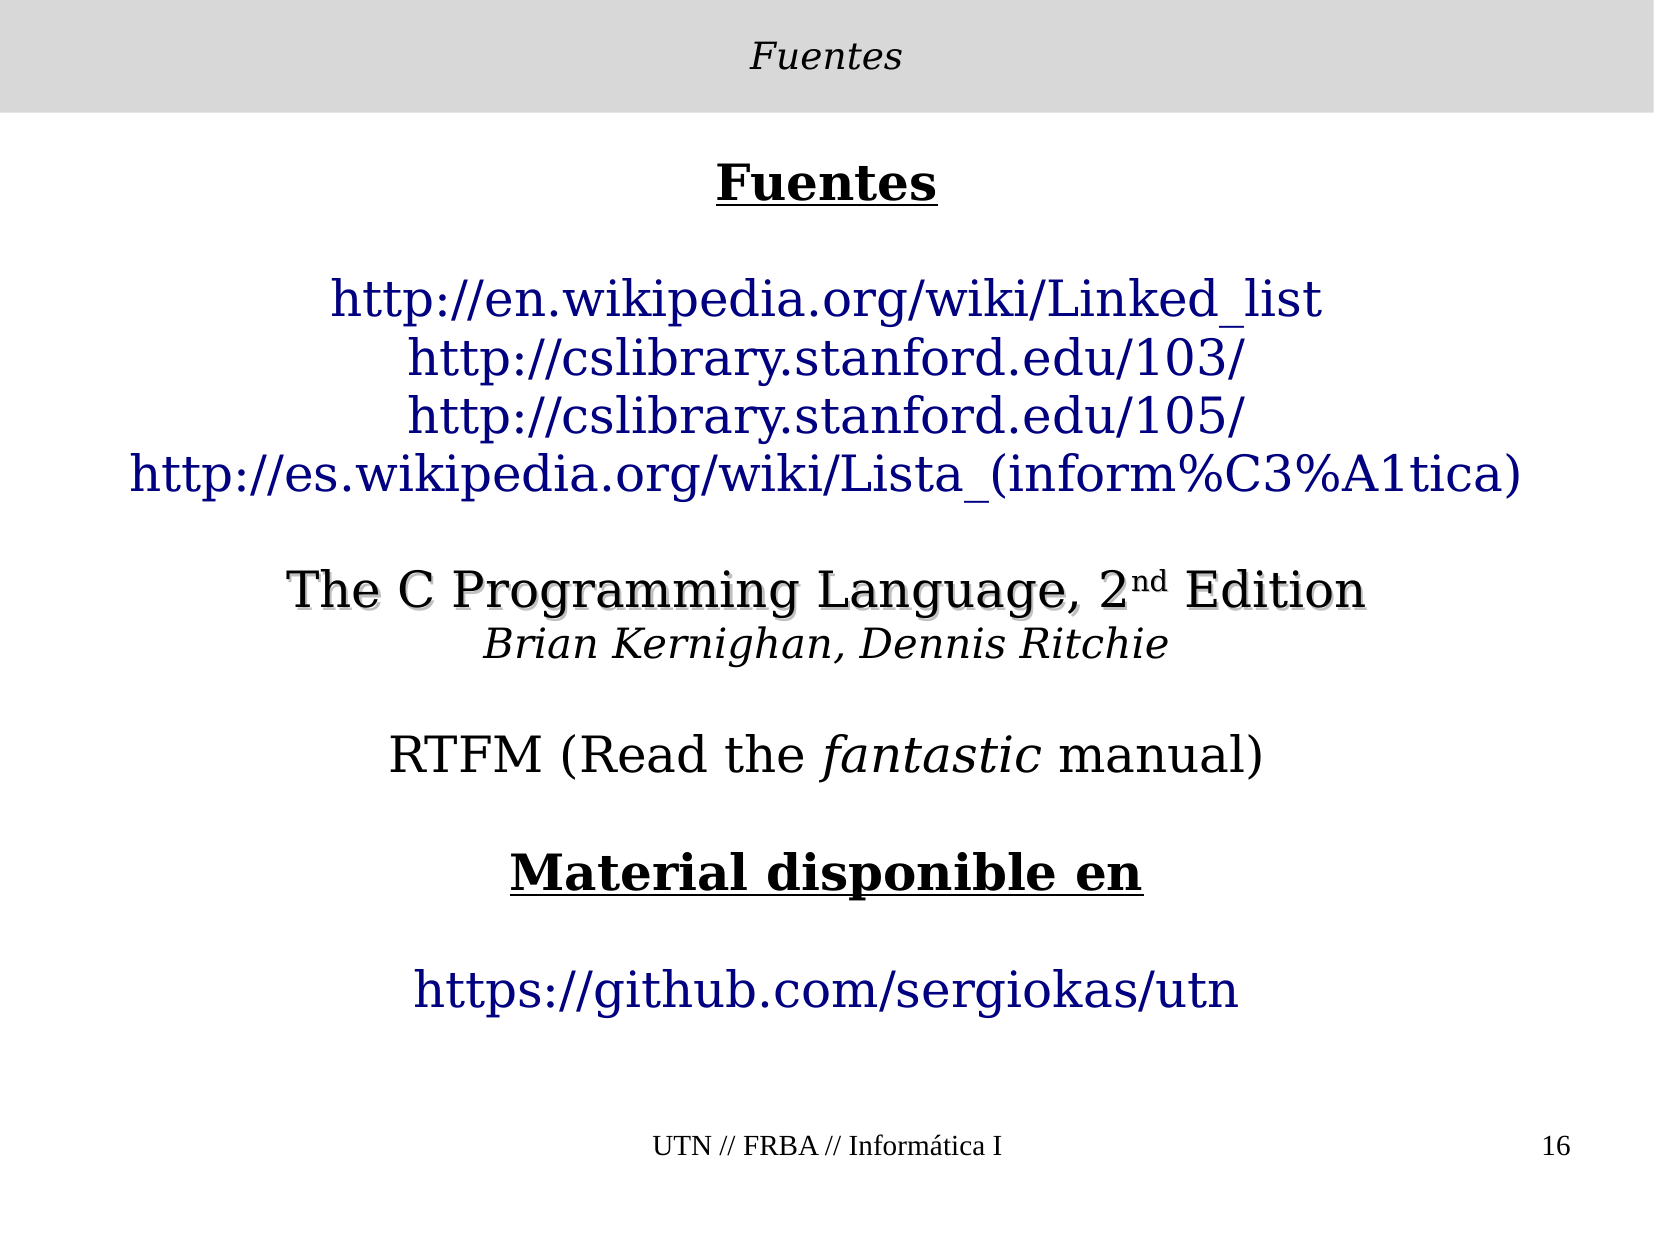

Fuentes
Fuentes
http://en.wikipedia.org/wiki/Linked_list
http://cslibrary.stanford.edu/103/
http://cslibrary.stanford.edu/105/
http://es.wikipedia.org/wiki/Lista_(inform%C3%A1tica)
The C Programming Language, 2nd Edition
Brian Kernighan, Dennis Ritchie
RTFM (Read the fantastic manual)
Material disponible en
https://github.com/sergiokas/utn
UTN // FRBA // Informática I
16